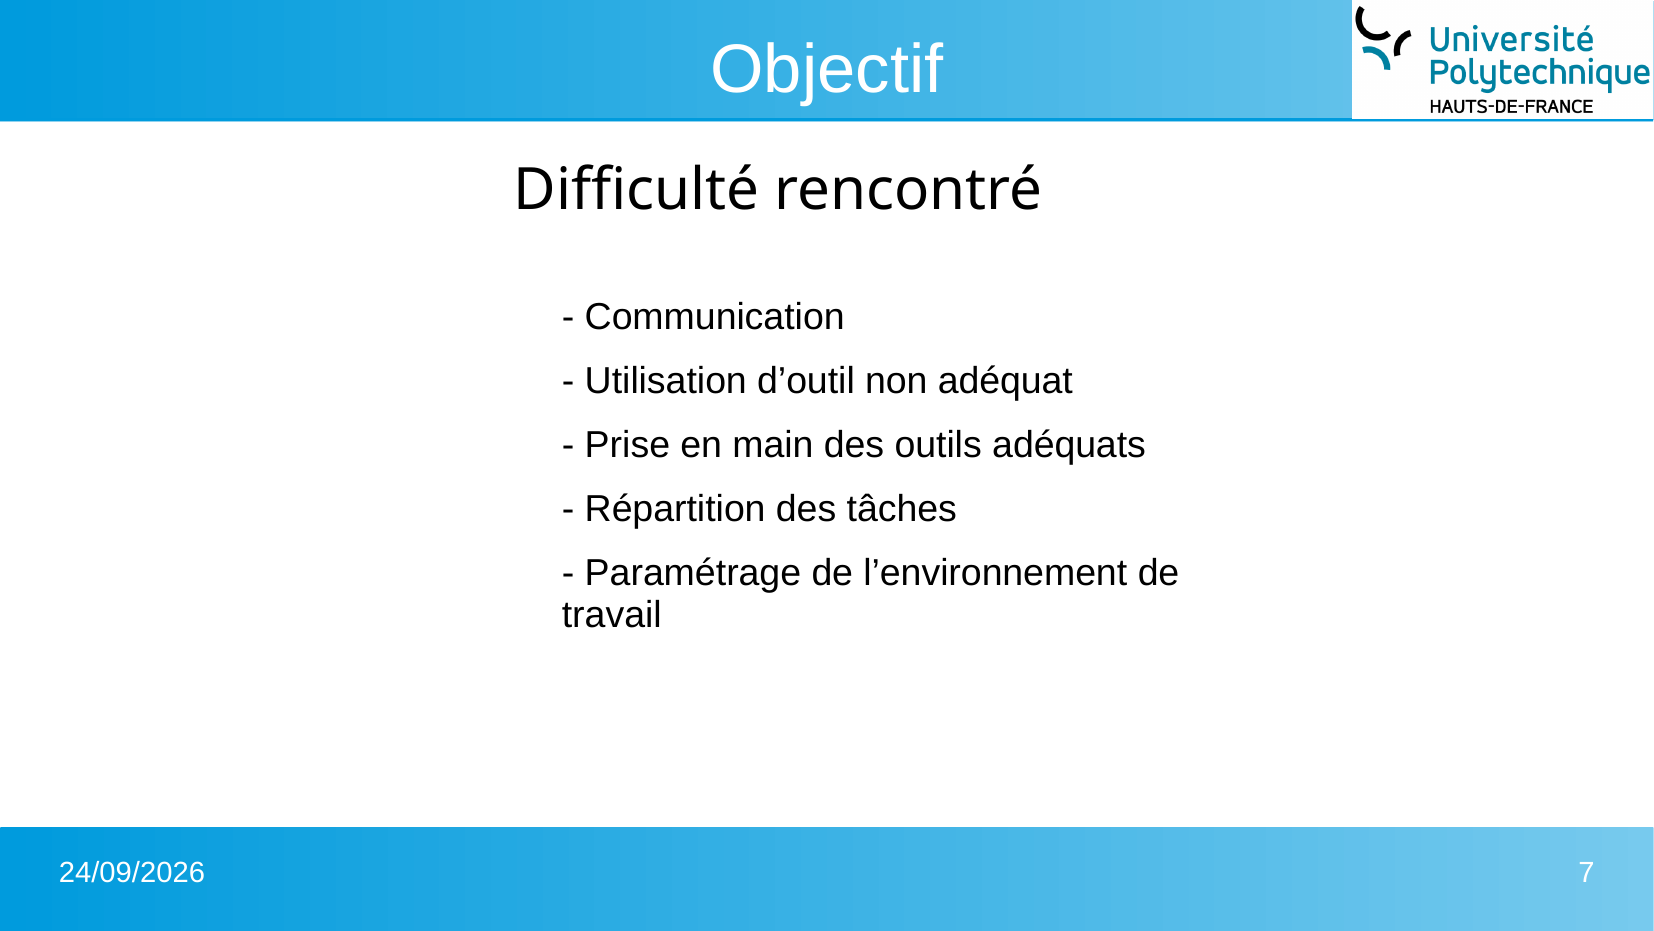

# Objectif
Difficulté rencontré
- Communication
- Utilisation d’outil non adéquat
- Prise en main des outils adéquats
- Répartition des tâches
- Paramétrage de l’environnement de travail
7